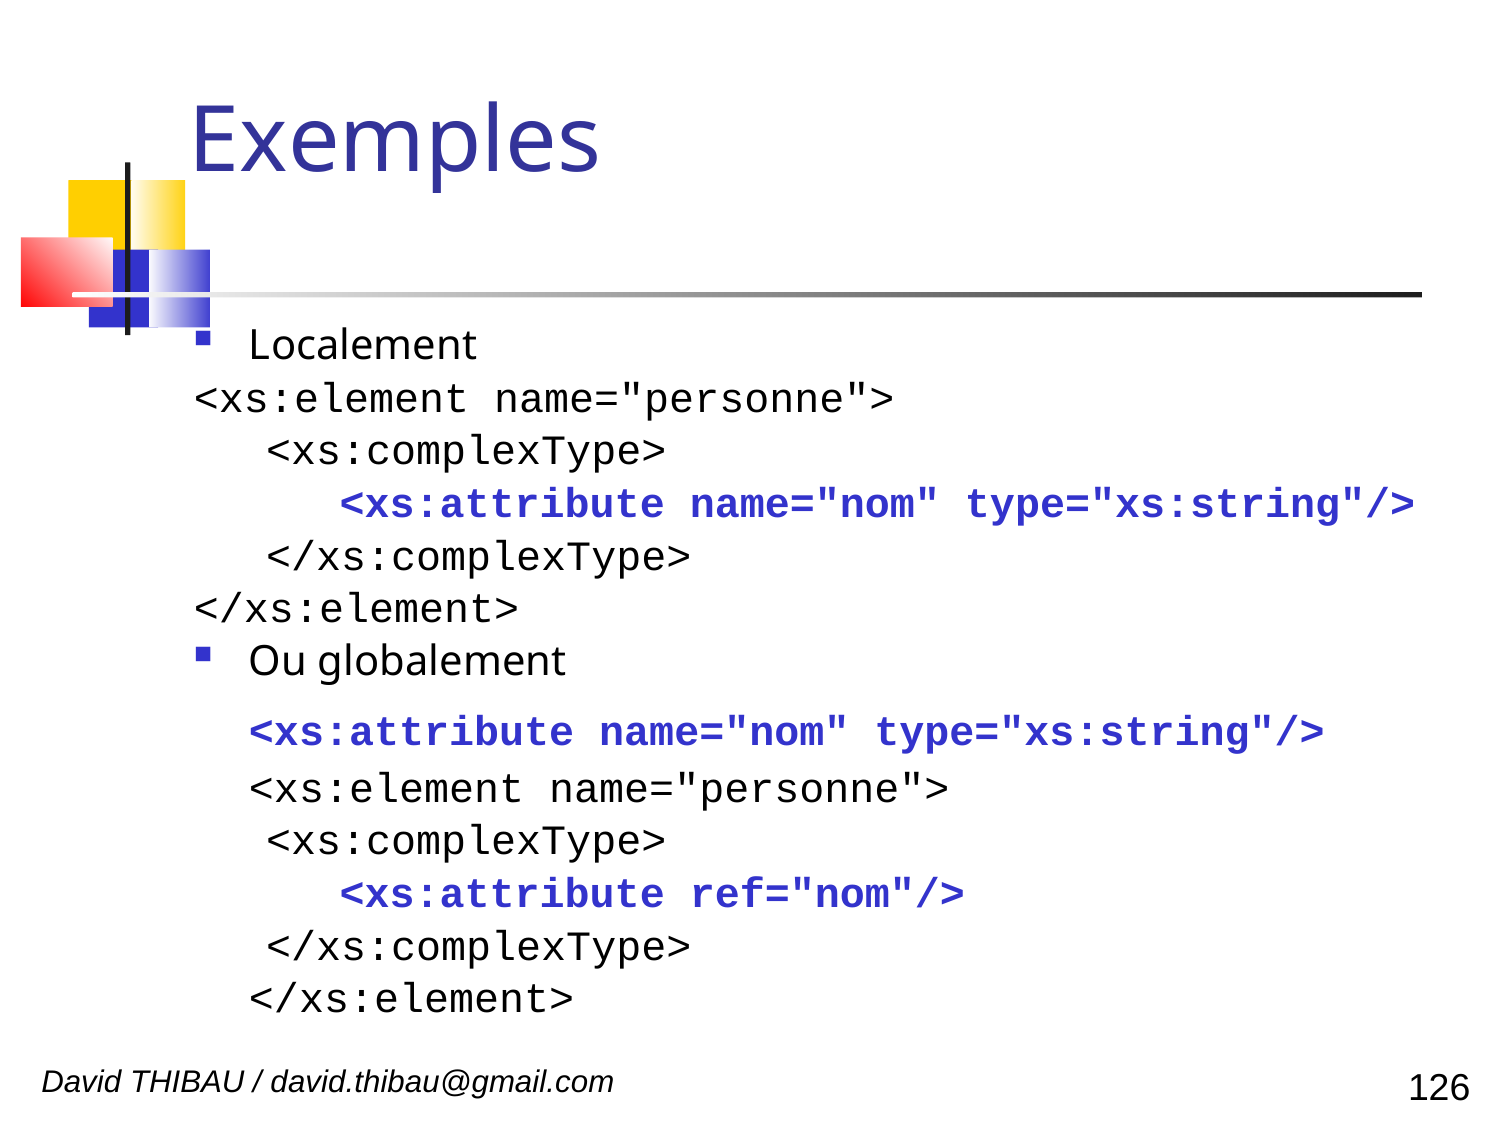

# Exemples
Localement
<xs:element name="personne">
		<xs:complexType>
			<xs:attribute name="nom" type="xs:string"/>
		</xs:complexType>
</xs:element>
Ou globalement
	<xs:attribute name="nom" type="xs:string"/>
	<xs:element name="personne">
		<xs:complexType>
			<xs:attribute ref="nom"/>
		</xs:complexType>
	</xs:element>